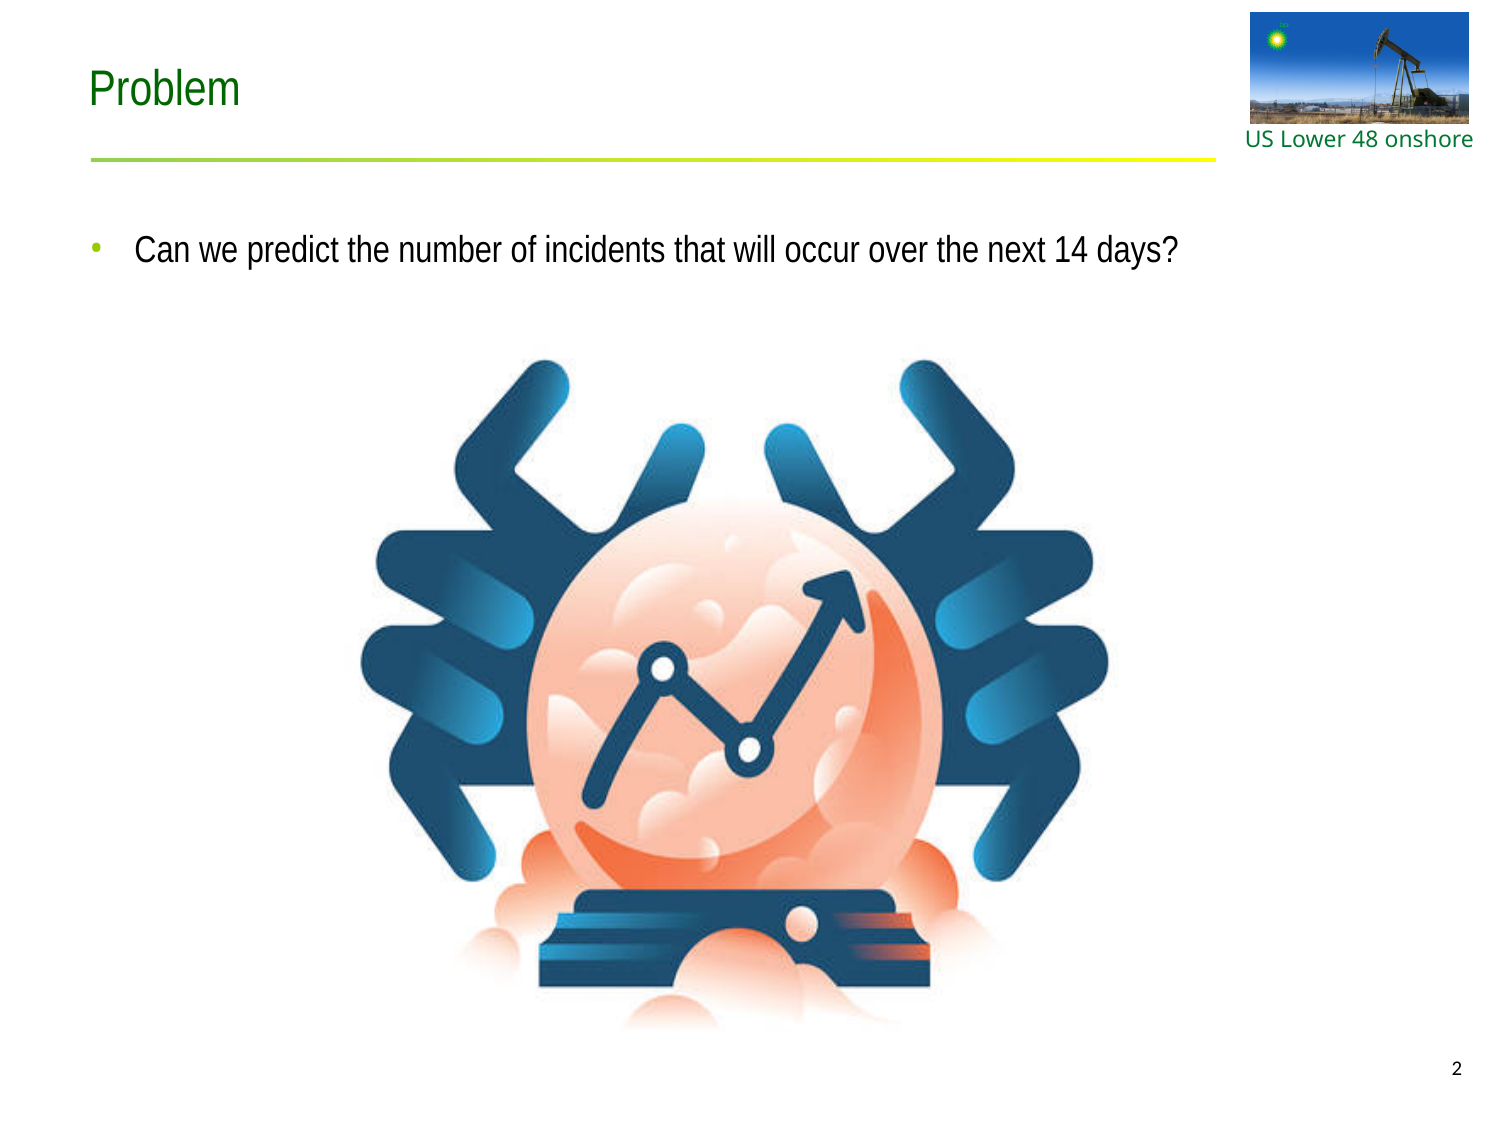

# Problem
Can we predict the number of incidents that will occur over the next 14 days?